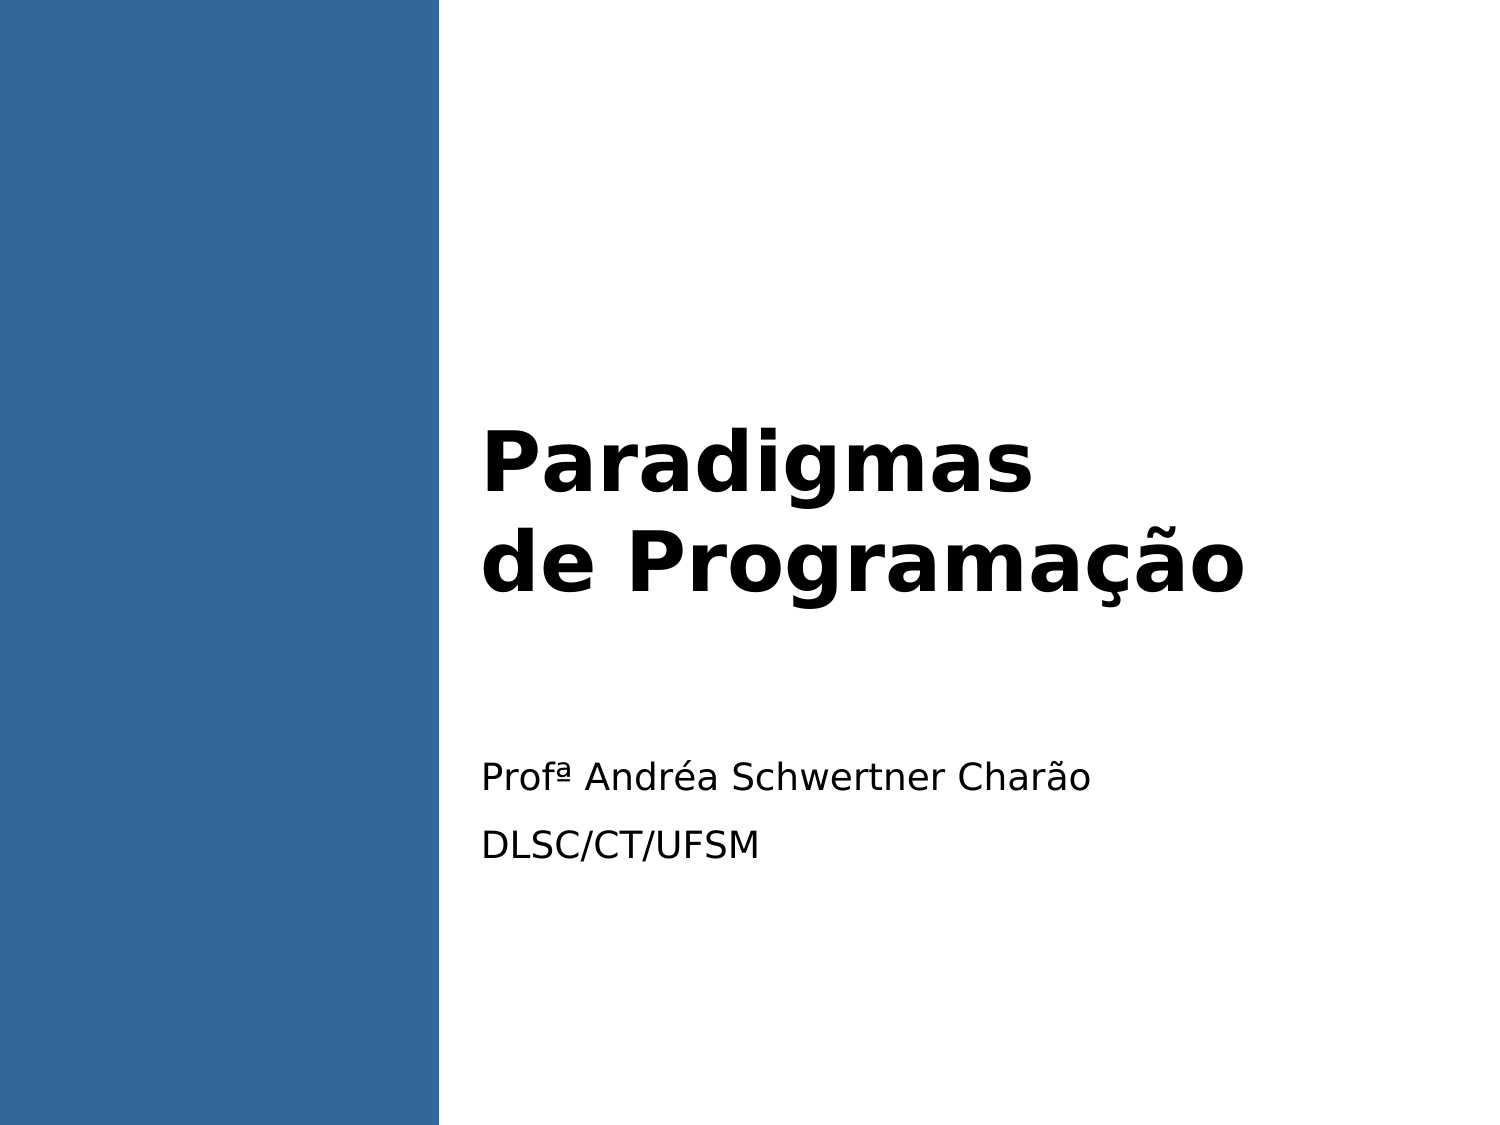

# Paradigmas de Programação
Profª Andréa Schwertner Charão
DLSC/CT/UFSM